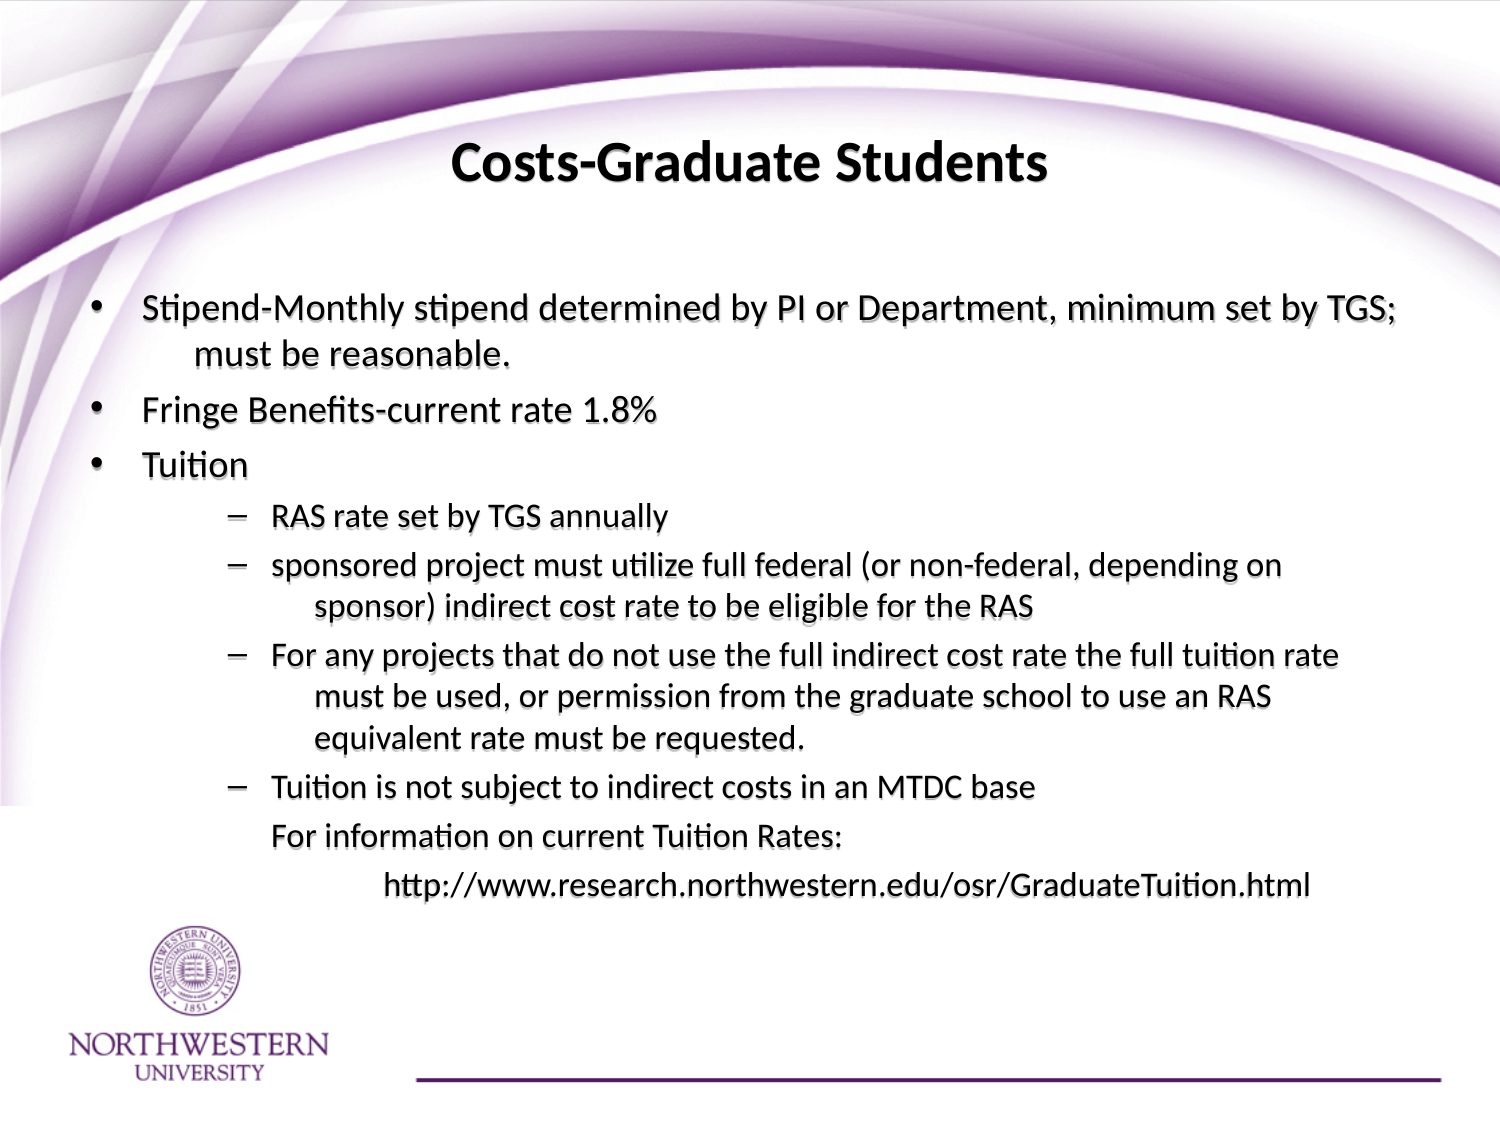

# Costs-Graduate Students
Stipend-Monthly stipend determined by PI or Department, minimum set by TGS; must be reasonable.
Fringe Benefits-current rate 1.8%
Tuition
RAS rate set by TGS annually
sponsored project must utilize full federal (or non-federal, depending on sponsor) indirect cost rate to be eligible for the RAS
For any projects that do not use the full indirect cost rate the full tuition rate must be used, or permission from the graduate school to use an RAS equivalent rate must be requested.
Tuition is not subject to indirect costs in an MTDC base
For information on current Tuition Rates:
			http://www.research.northwestern.edu/osr/GraduateTuition.html